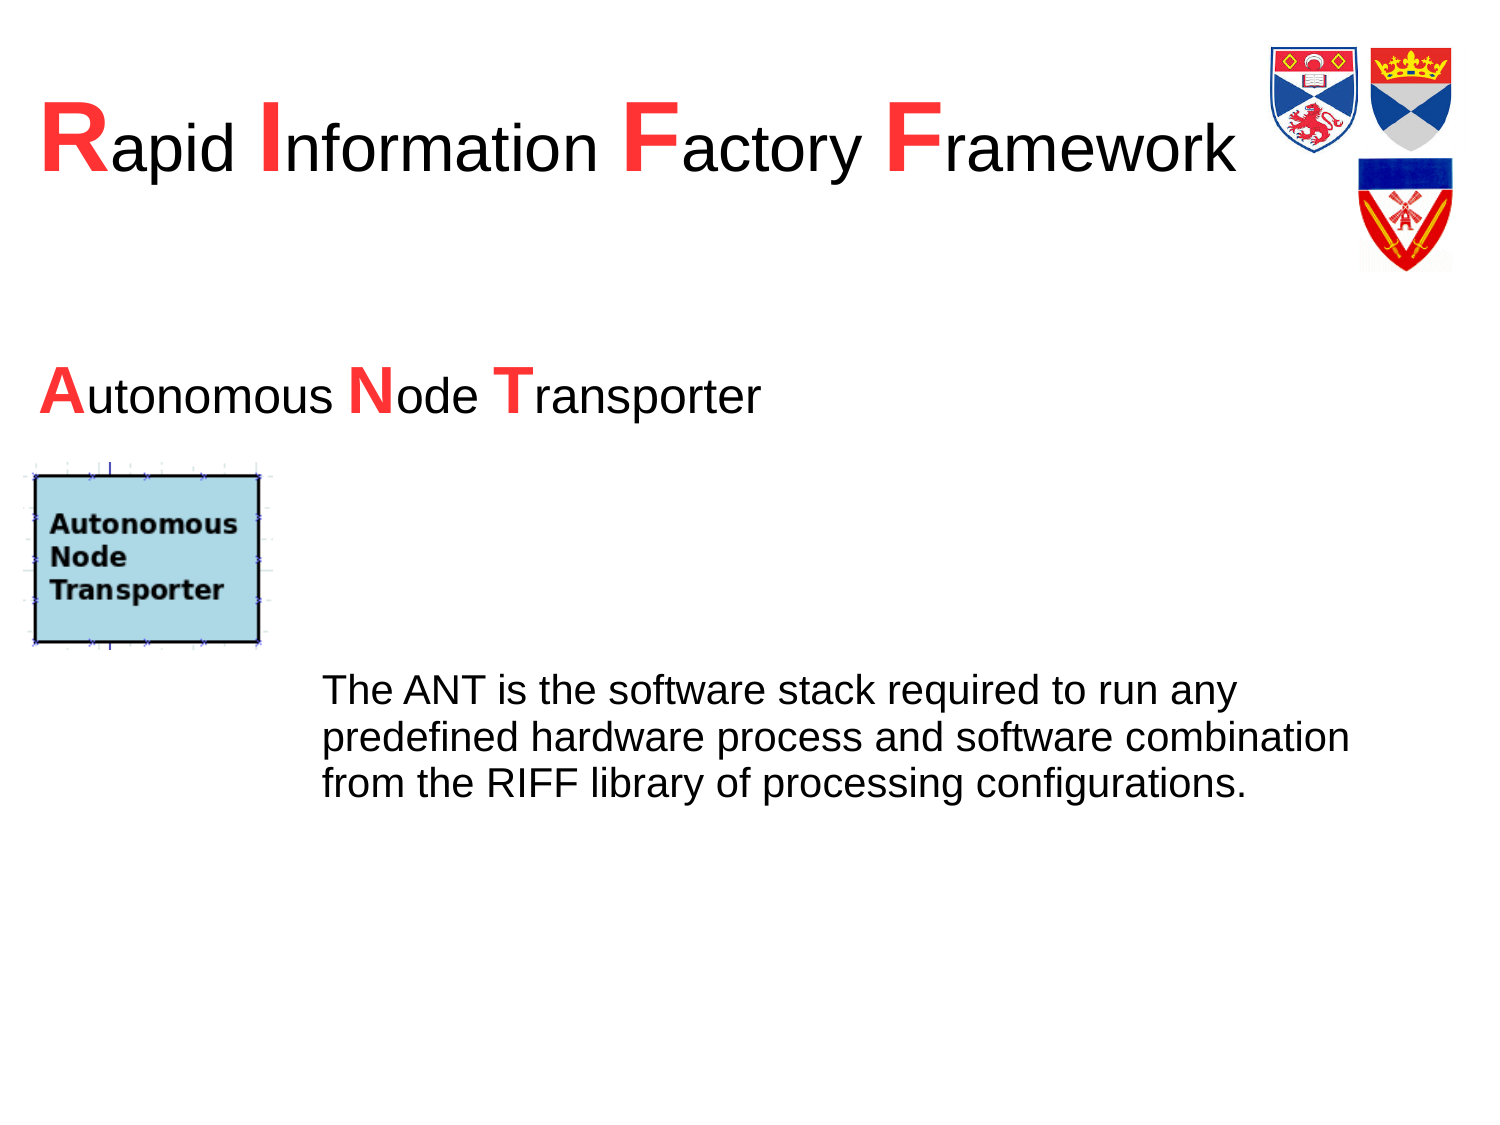

Rapid Information Factory Framework
Autonomous Node Transporter
The ANT is the software stack required to run any predefined hardware process and software combination from the RIFF library of processing configurations.